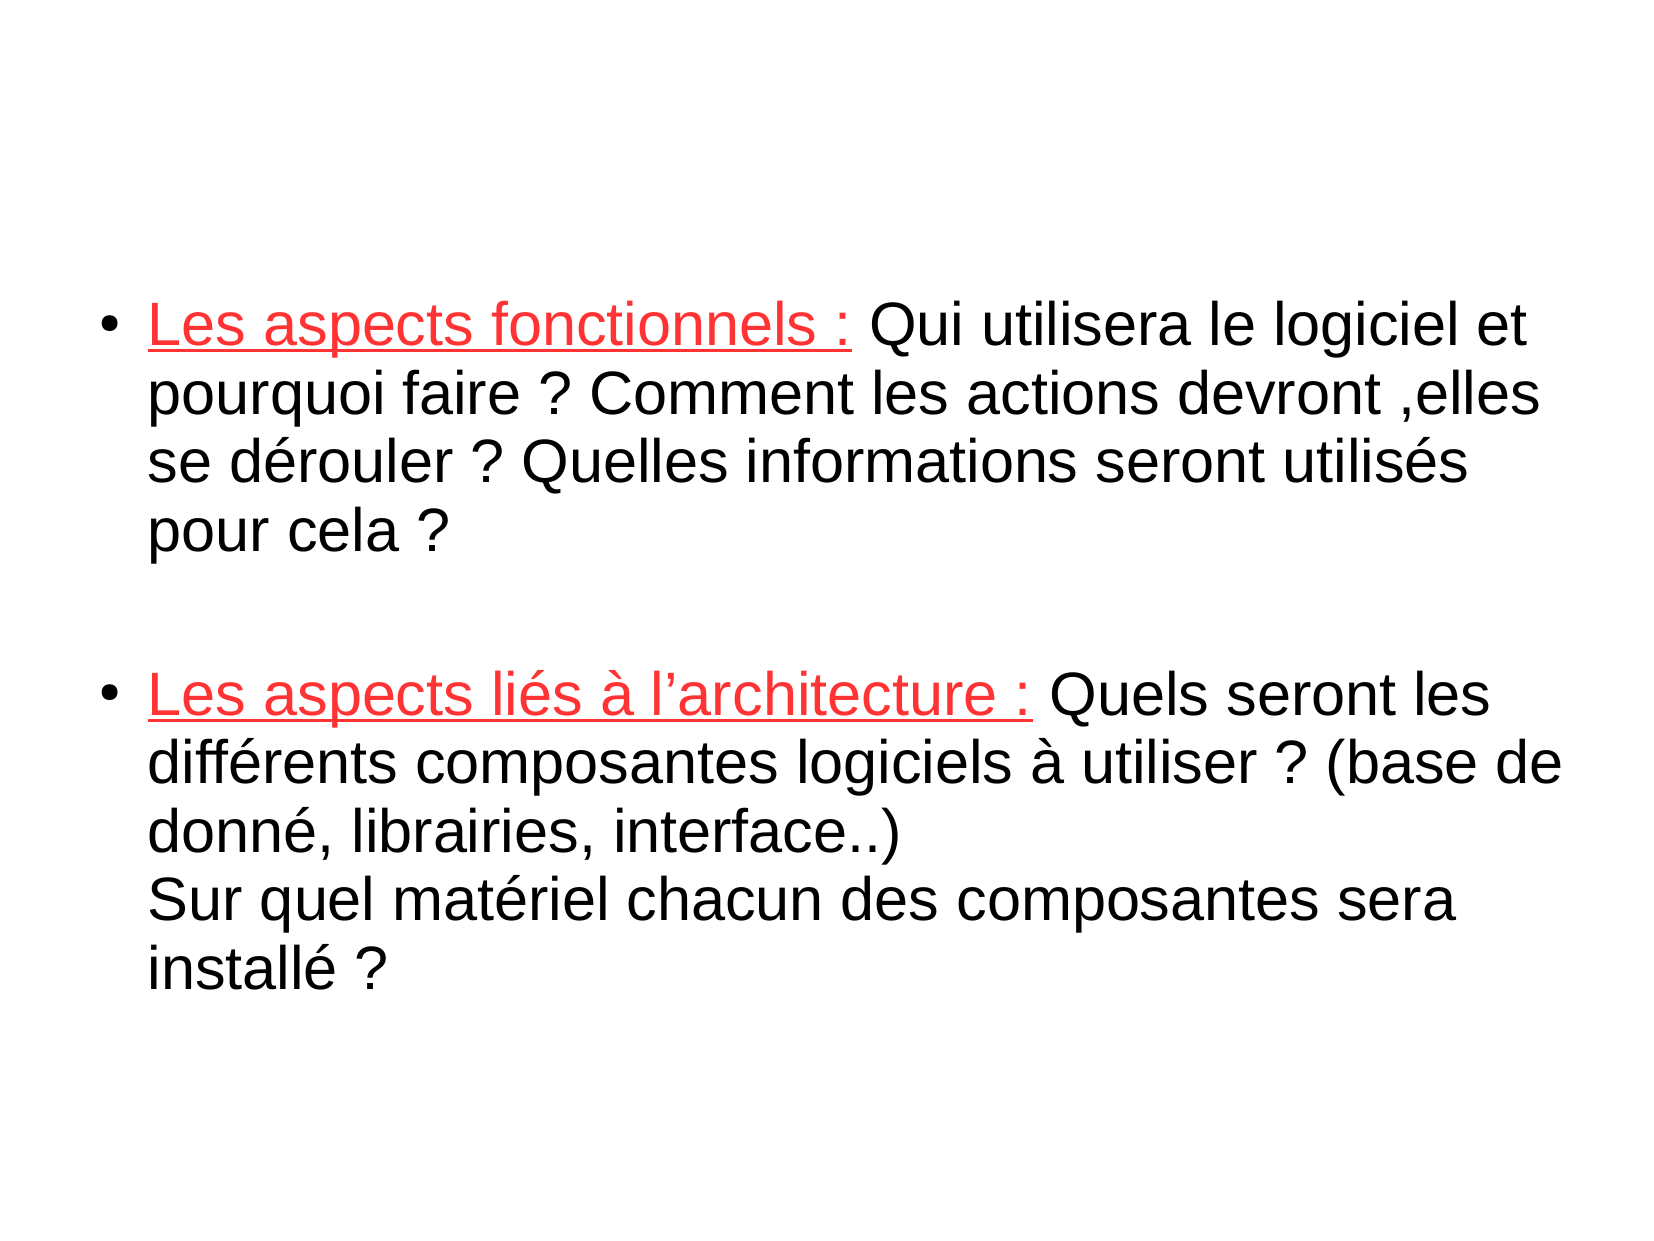

# Les aspects fonctionnels : Qui utilisera le logiciel et pourquoi faire ? Comment les actions devront ,elles se dérouler ? Quelles informations seront utilisés pour cela ?
Les aspects liés à l’architecture : Quels seront les différents composantes logiciels à utiliser ? (base de donné, librairies, interface..)
Sur quel matériel chacun des composantes sera installé ?